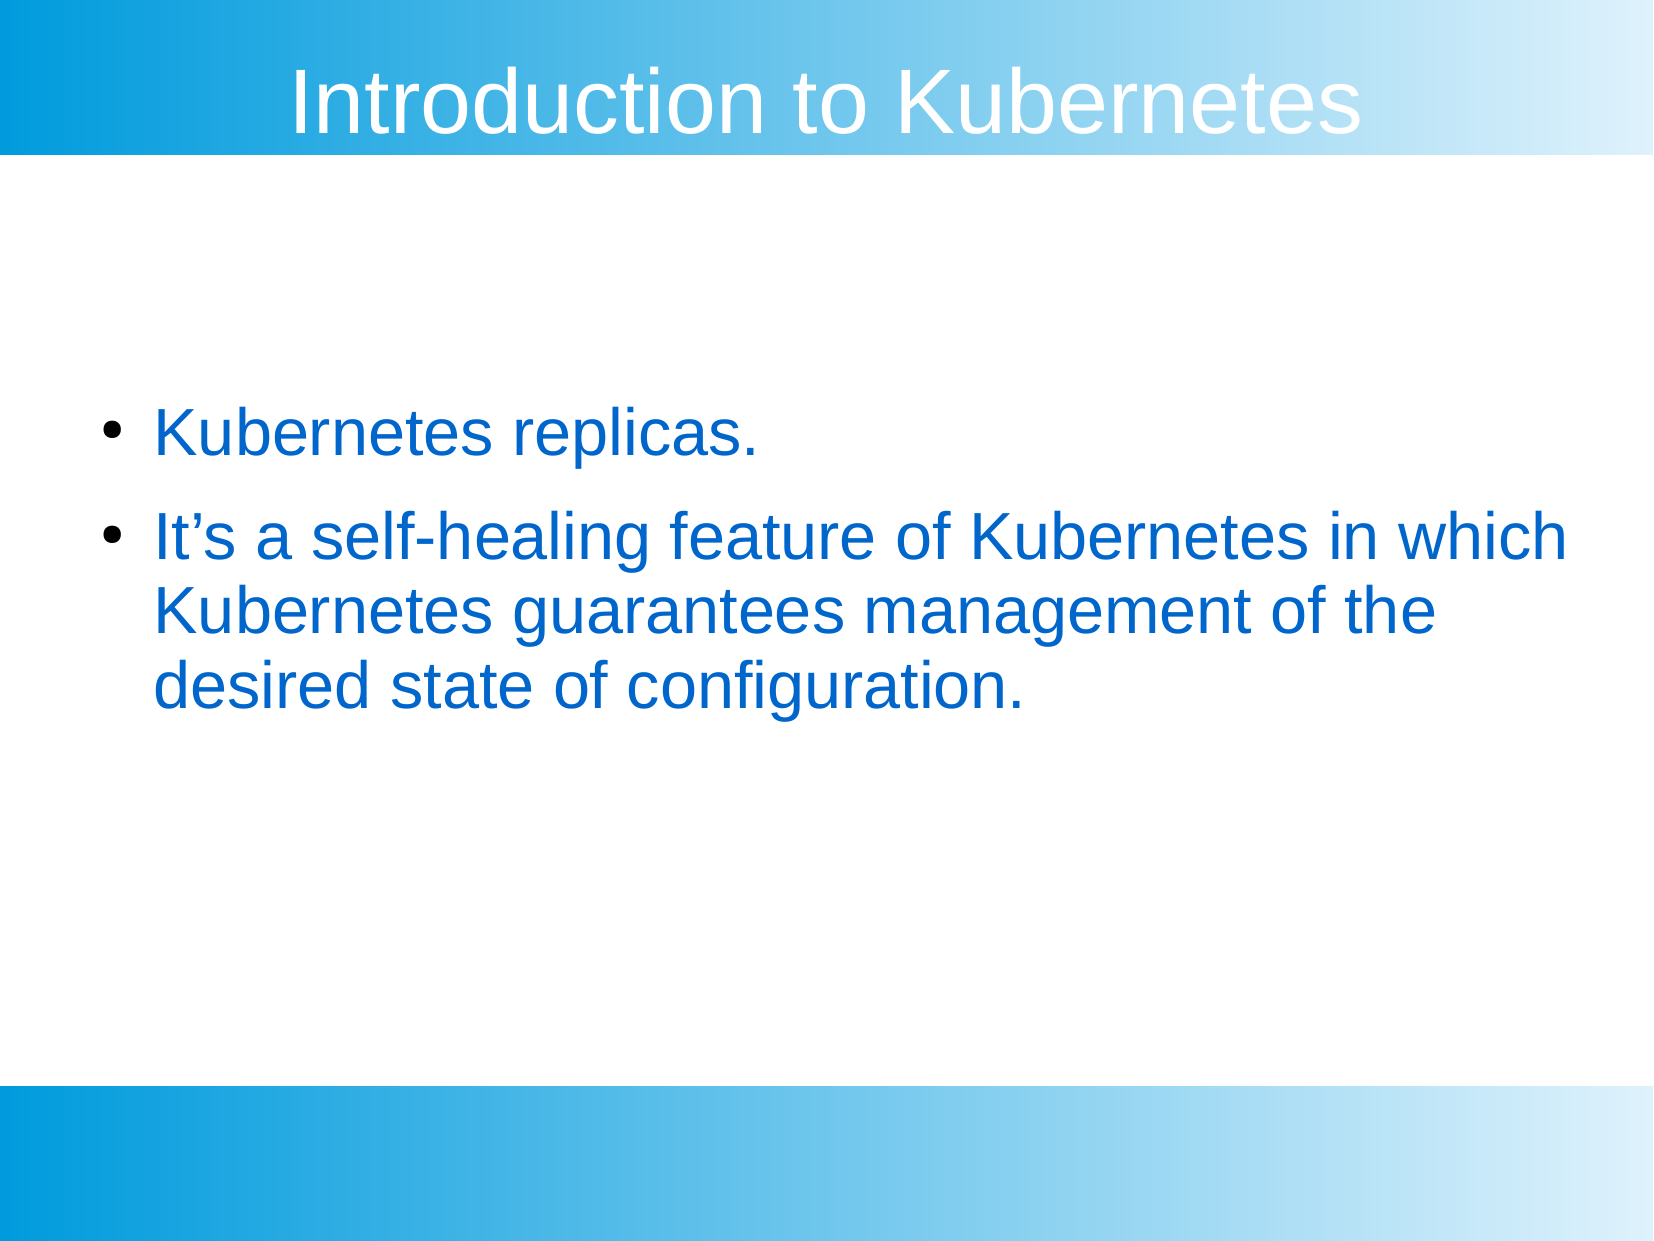

# Introduction to Kubernetes
Kubernetes replicas.
It’s a self-healing feature of Kubernetes in which Kubernetes guarantees management of the desired state of configuration.